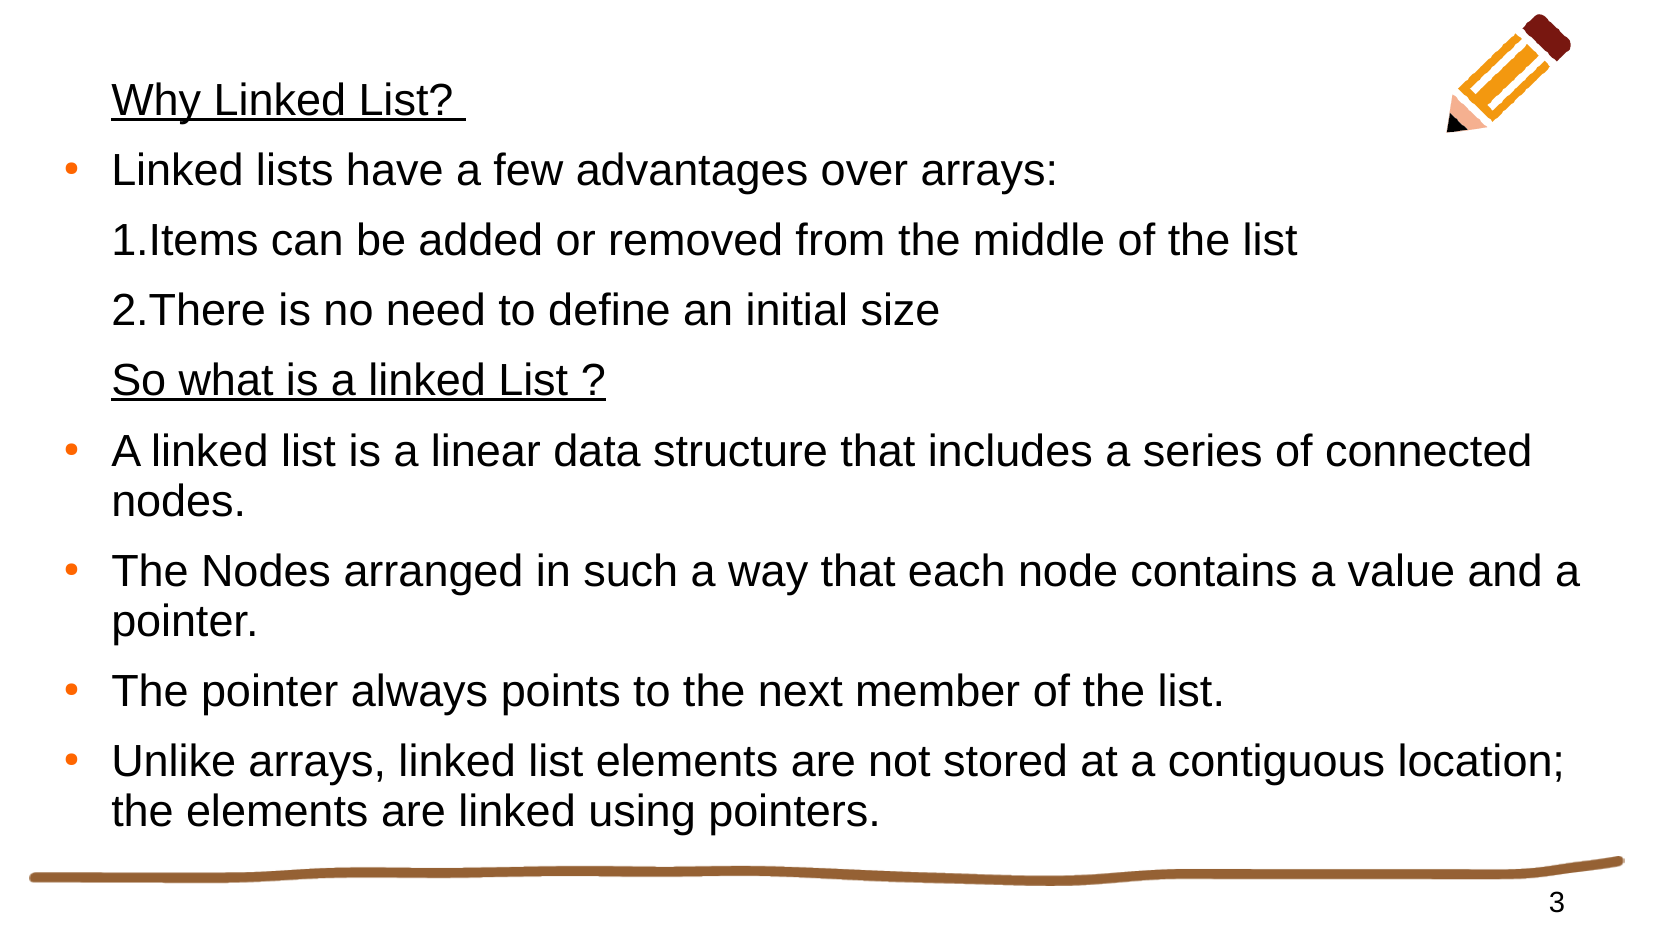

# Why Linked List?
Linked lists have a few advantages over arrays:
1.Items can be added or removed from the middle of the list
2.There is no need to define an initial size
So what is a linked List ?
A linked list is a linear data structure that includes a series of connected nodes.
The Nodes arranged in such a way that each node contains a value and a pointer.
The pointer always points to the next member of the list.
Unlike arrays, linked list elements are not stored at a contiguous location; the elements are linked using pointers.
3